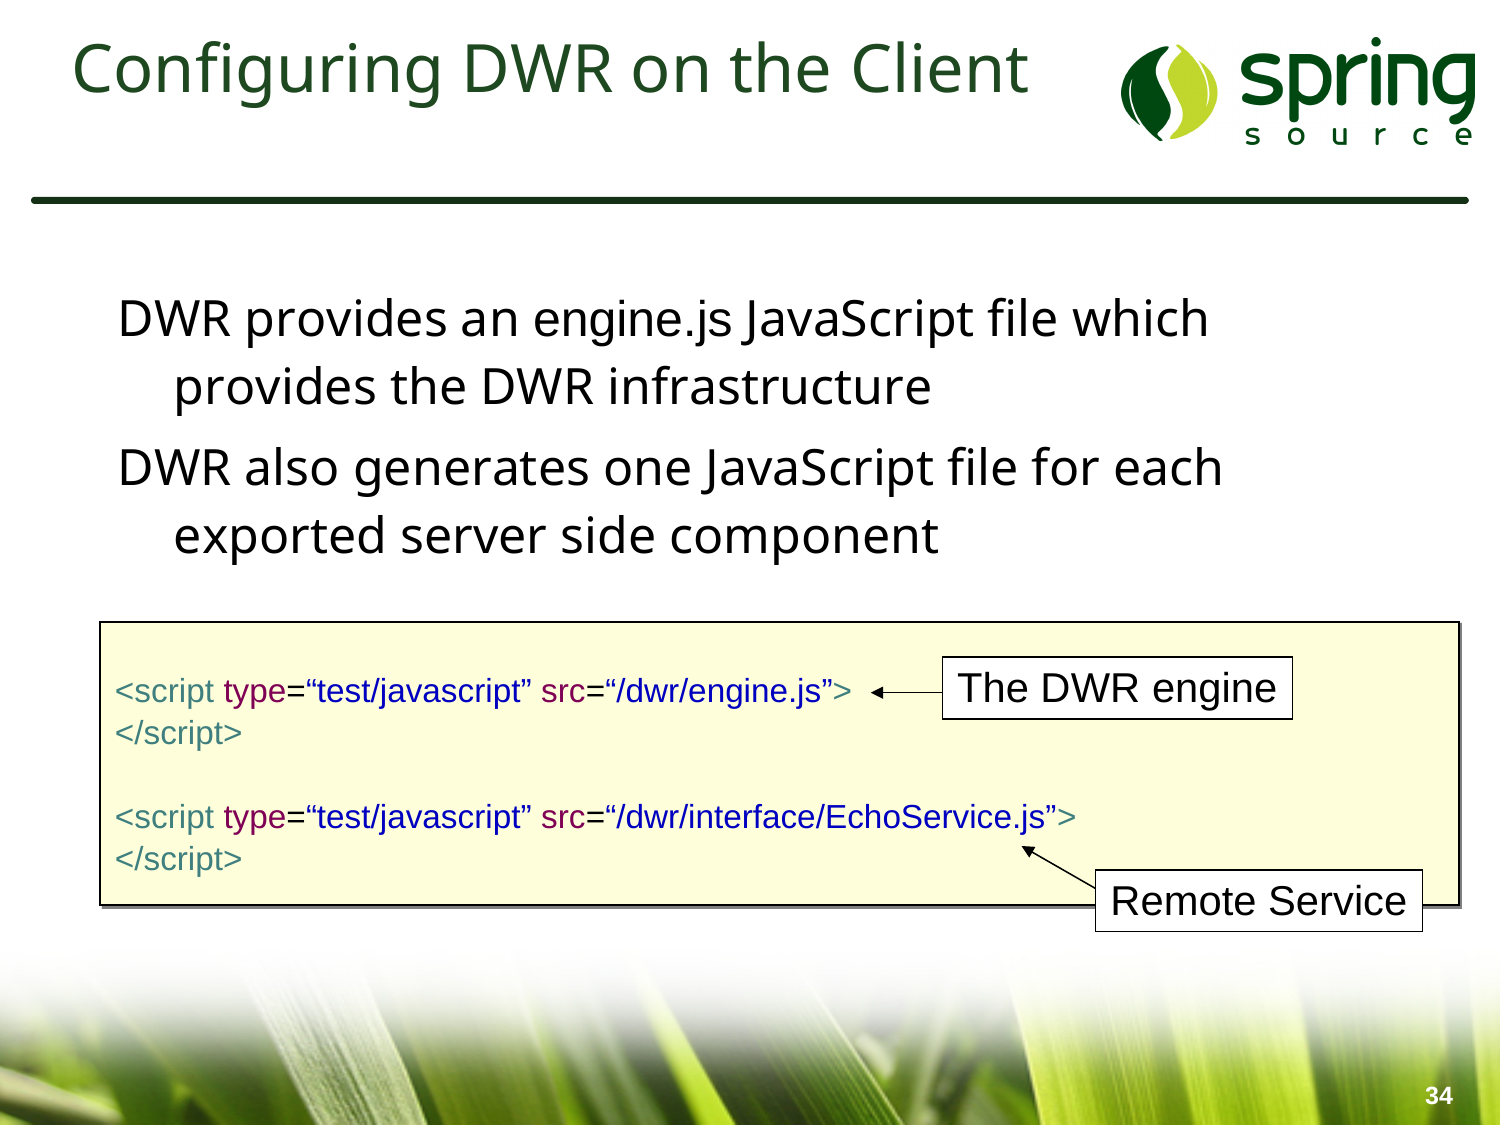

# Configuring DWR on the Client
DWR provides an engine.js JavaScript file which provides the DWR infrastructure
DWR also generates one JavaScript file for each exported server side component
<script type=“test/javascript” src=“/dwr/engine.js”>
</script>
<script type=“test/javascript” src=“/dwr/interface/EchoService.js”>
</script>
The DWR engine
Remote Service